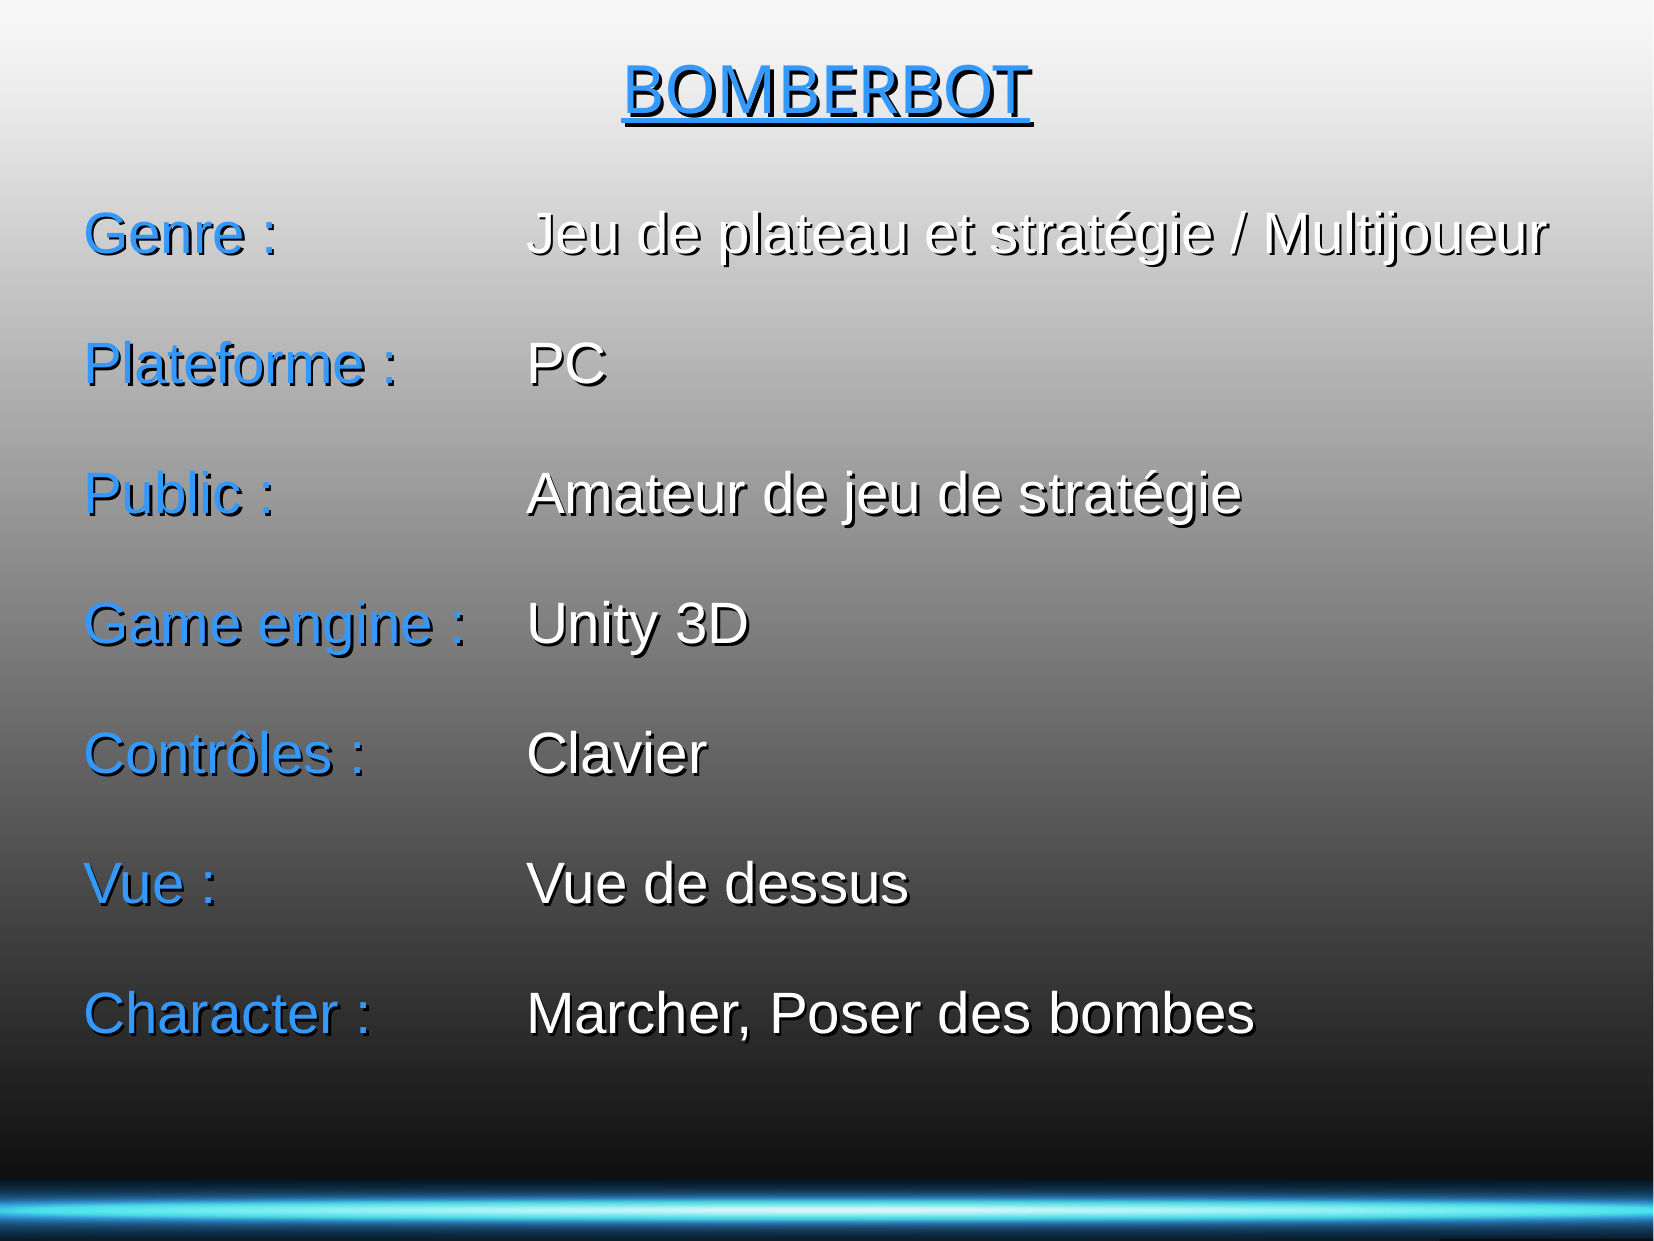

BOMBERBOT
BOMBERBOT
Genre : 				Jeu de plateau et stratégie / Multijoueur
Plateforme : 		PC
Public : 			Amateur de jeu de stratégie
Game engine : 	Unity 3D
Contrôles : 		Clavier
Vue : 				Vue de dessus
Character : 		Marcher, Poser des bombes